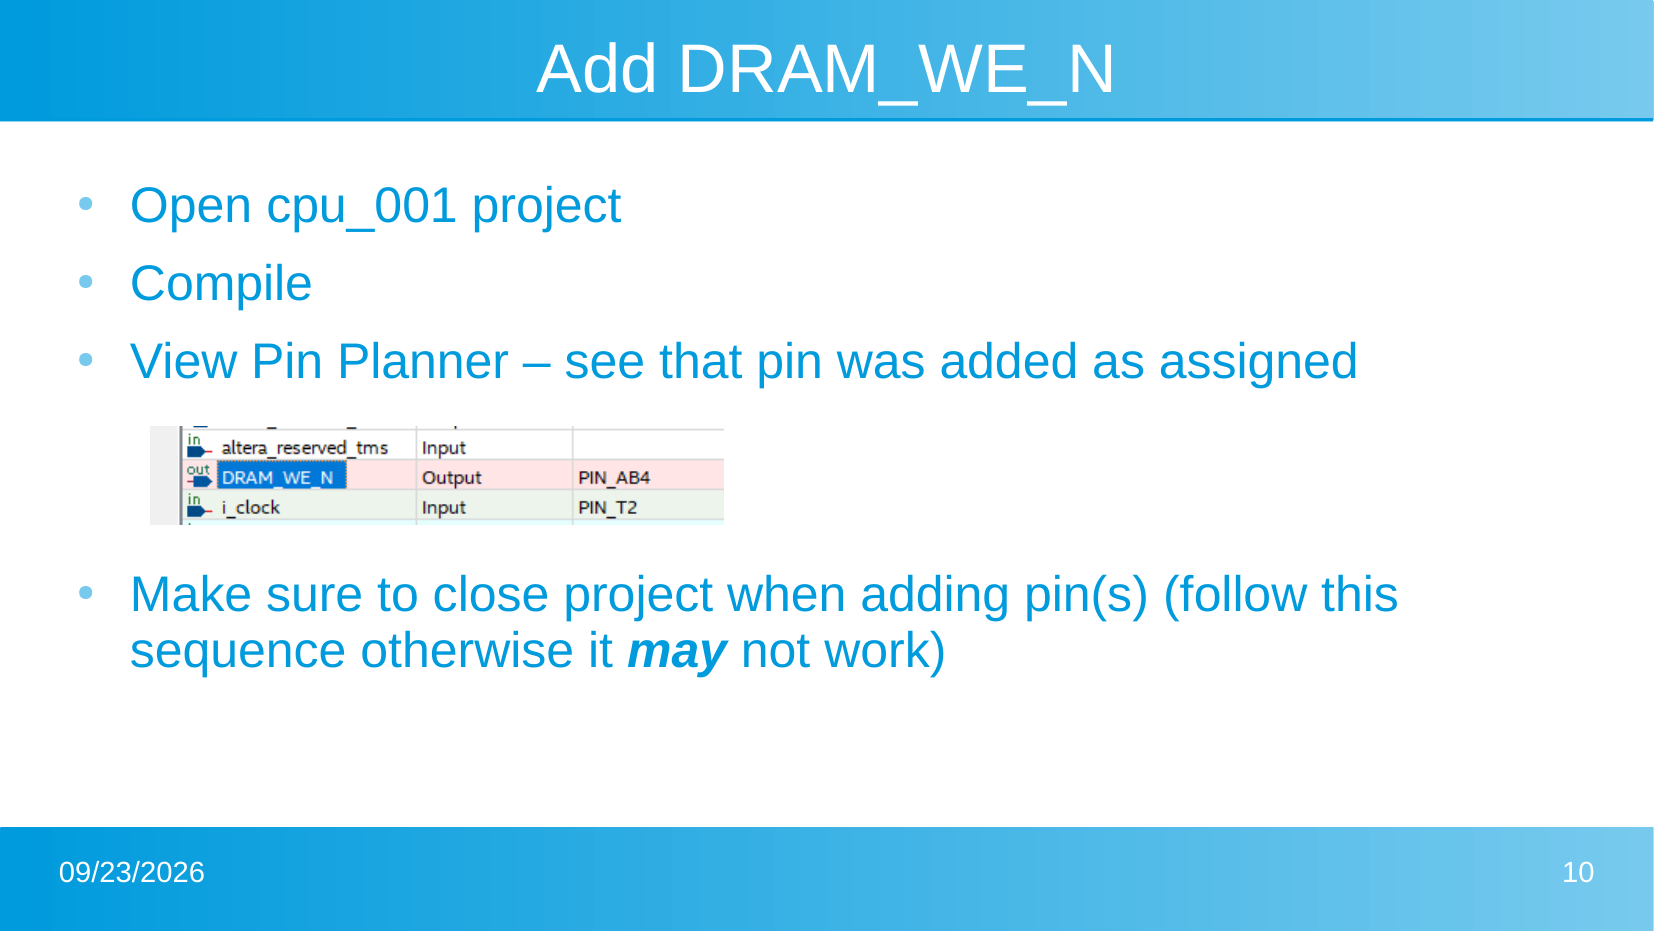

# Add DRAM_WE_N
Open cpu_001 project
Compile
View Pin Planner – see that pin was added as assigned
Make sure to close project when adding pin(s) (follow this sequence otherwise it may not work)
10